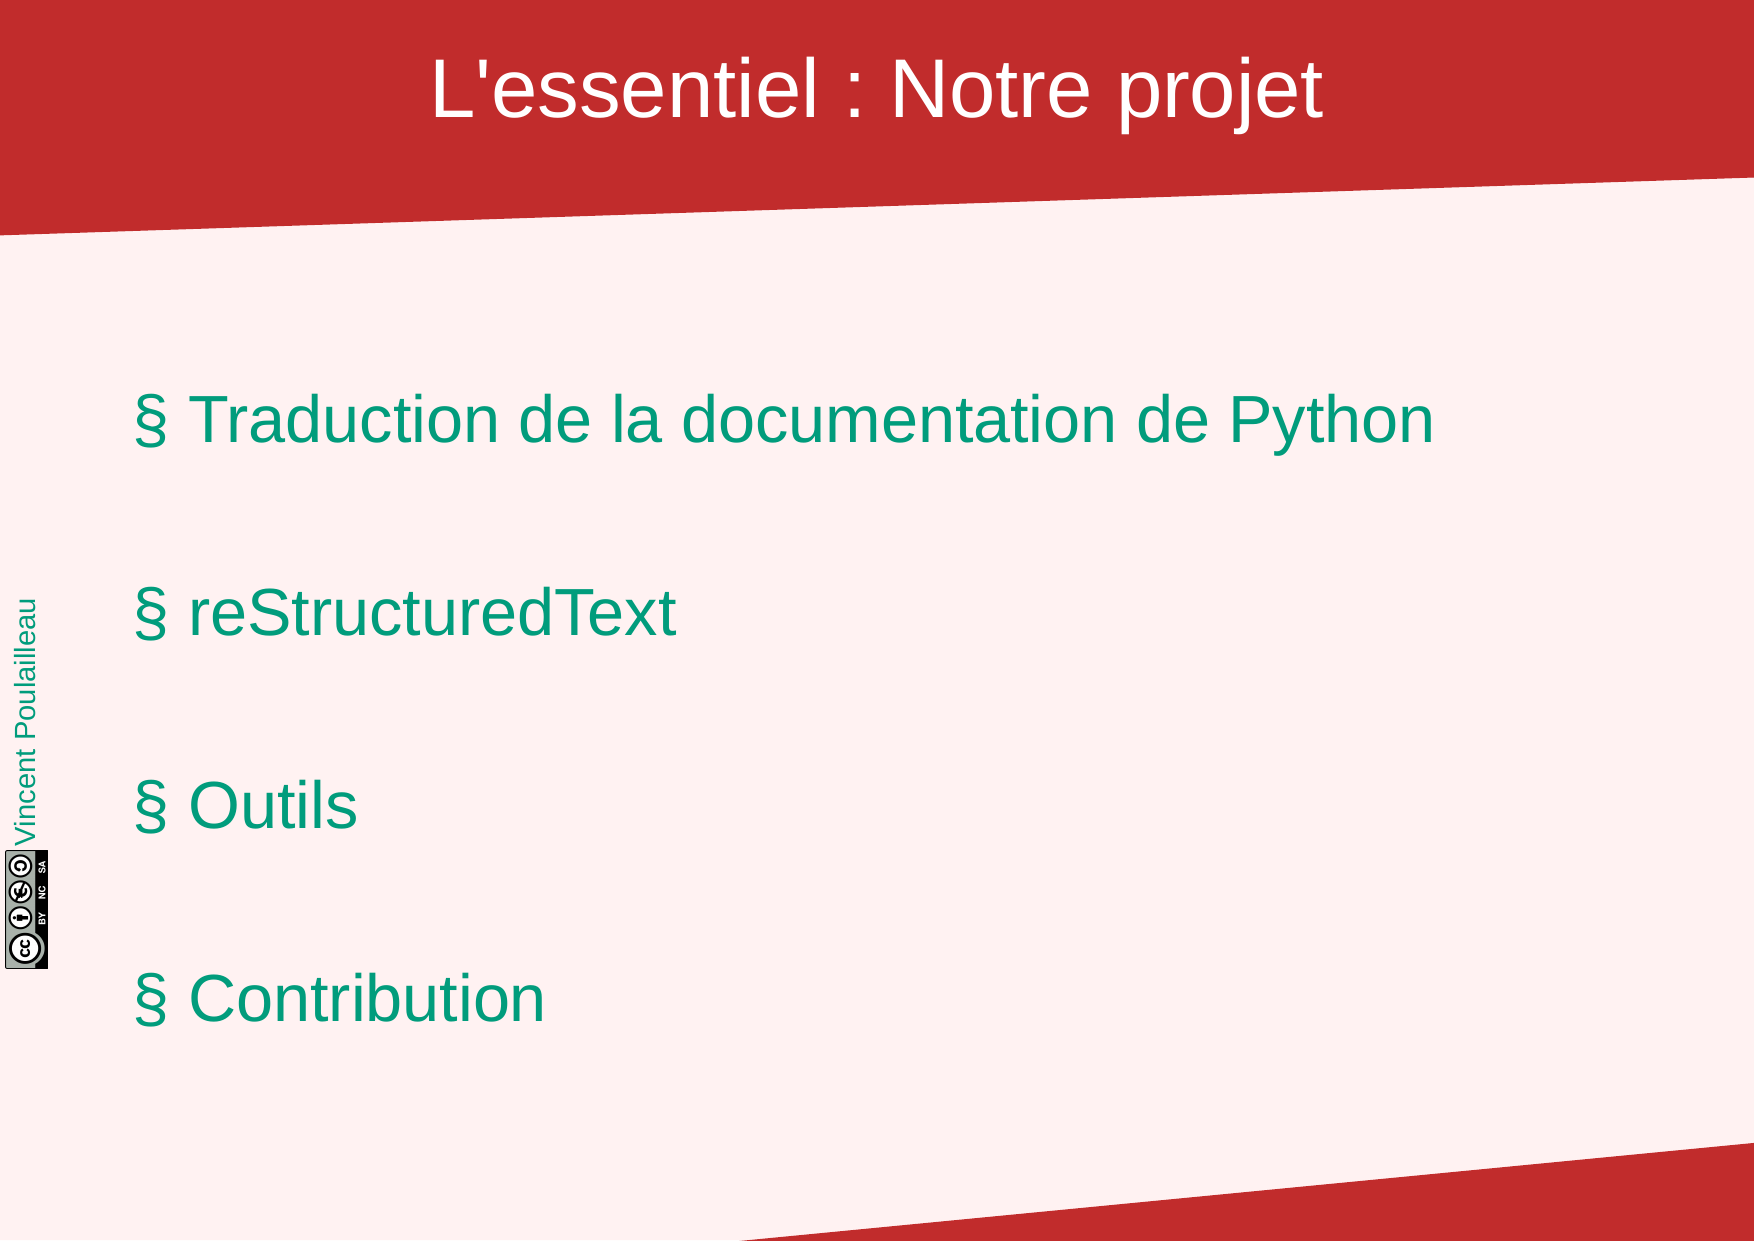

L'essentiel : Notre projet
§ Traduction de la documentation de Python
§ reStructuredText
§ Outils
§ Contribution
© 2019 Vincent Poulailleau